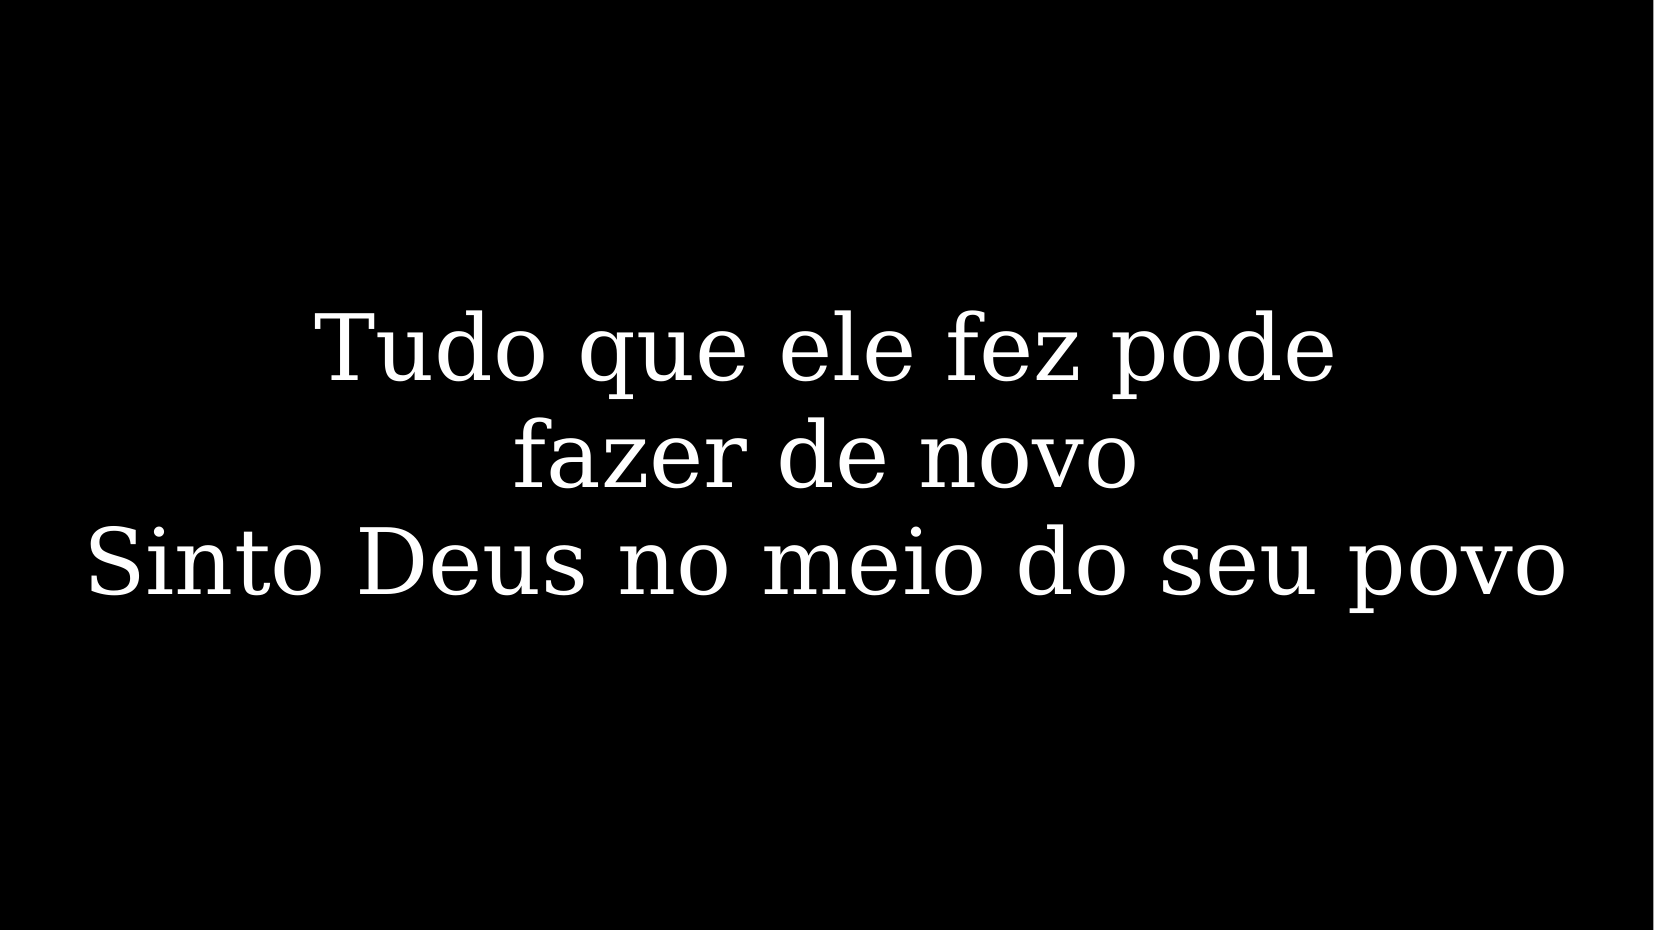

# Tudo que ele fez pode
fazer de novo
Sinto Deus no meio do seu povo